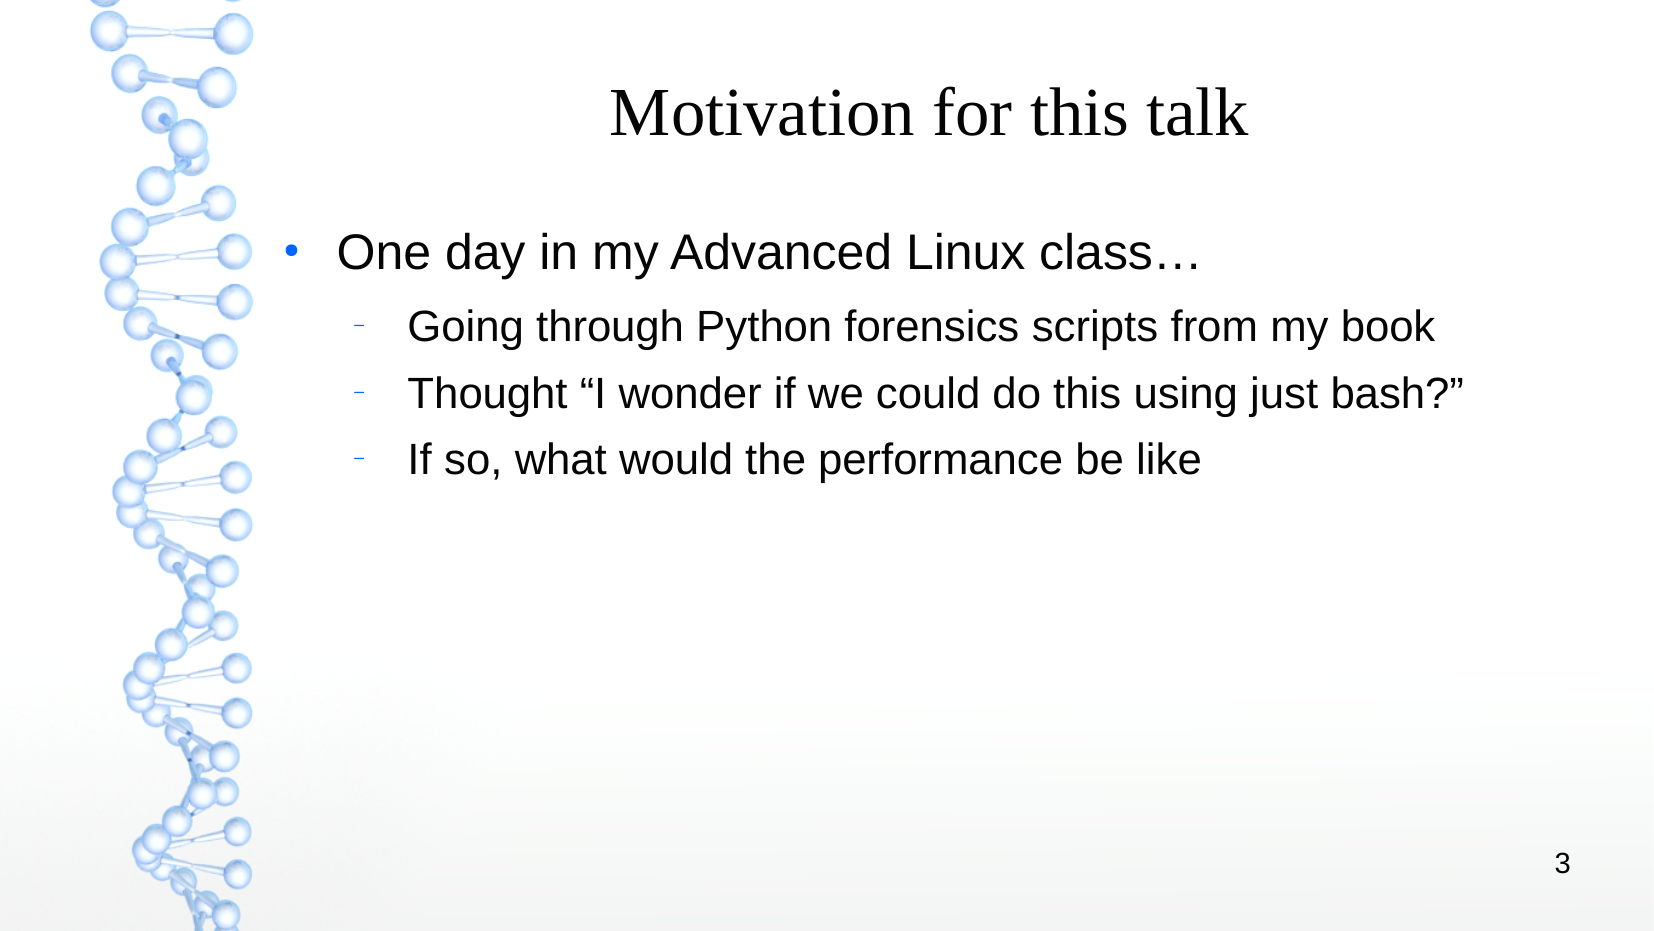

# Motivation for this talk
One day in my Advanced Linux class…
Going through Python forensics scripts from my book
Thought “I wonder if we could do this using just bash?”
If so, what would the performance be like
3